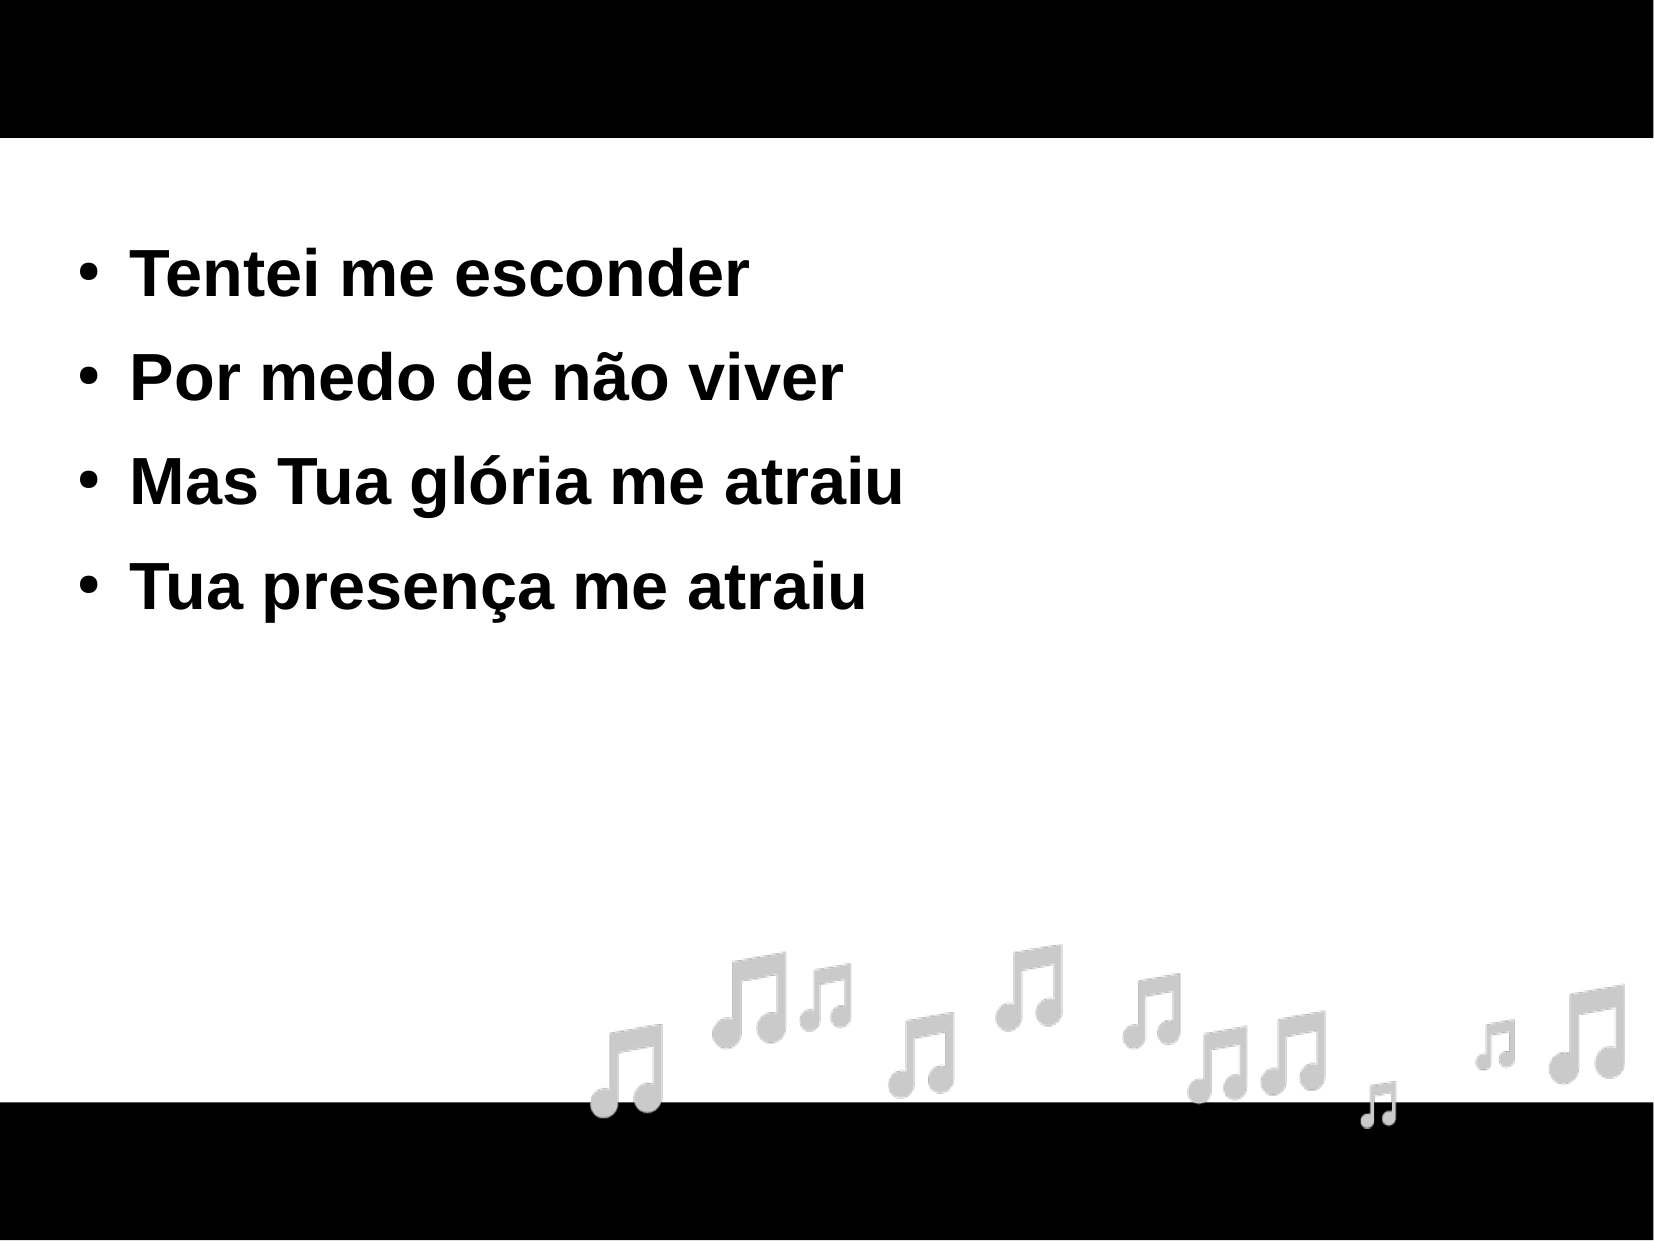

# Tentei me esconder
Por medo de não viver
Mas Tua glória me atraiu
Tua presença me atraiu